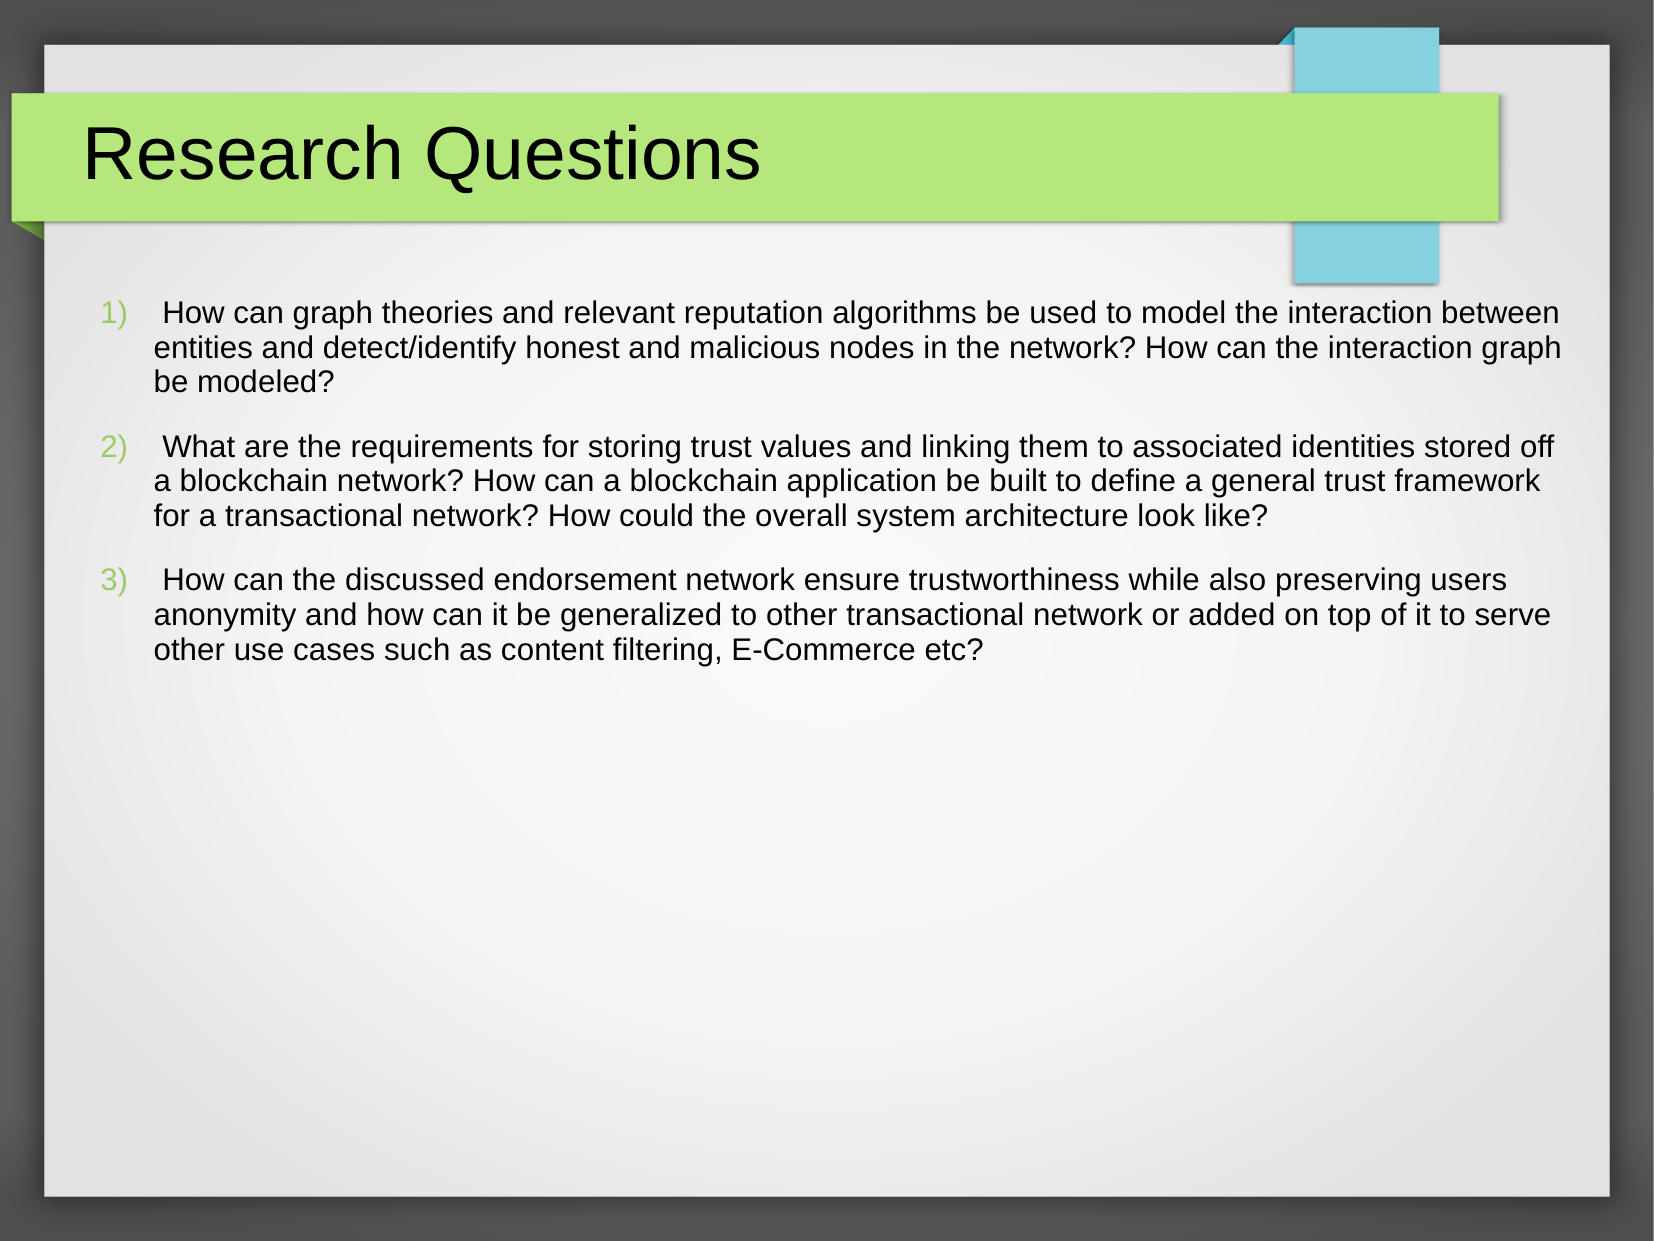

# Research Questions
 How can graph theories and relevant reputation algorithms be used to model the interaction between entities and detect/identify honest and malicious nodes in the network? How can the interaction graph be modeled?
 What are the requirements for storing trust values and linking them to associated identities stored off a blockchain network? How can a blockchain application be built to define a general trust framework for a transactional network? How could the overall system architecture look like?
 How can the discussed endorsement network ensure trustworthiness while also preserving users anonymity and how can it be generalized to other transactional network or added on top of it to serve other use cases such as content filtering, E-Commerce etc?